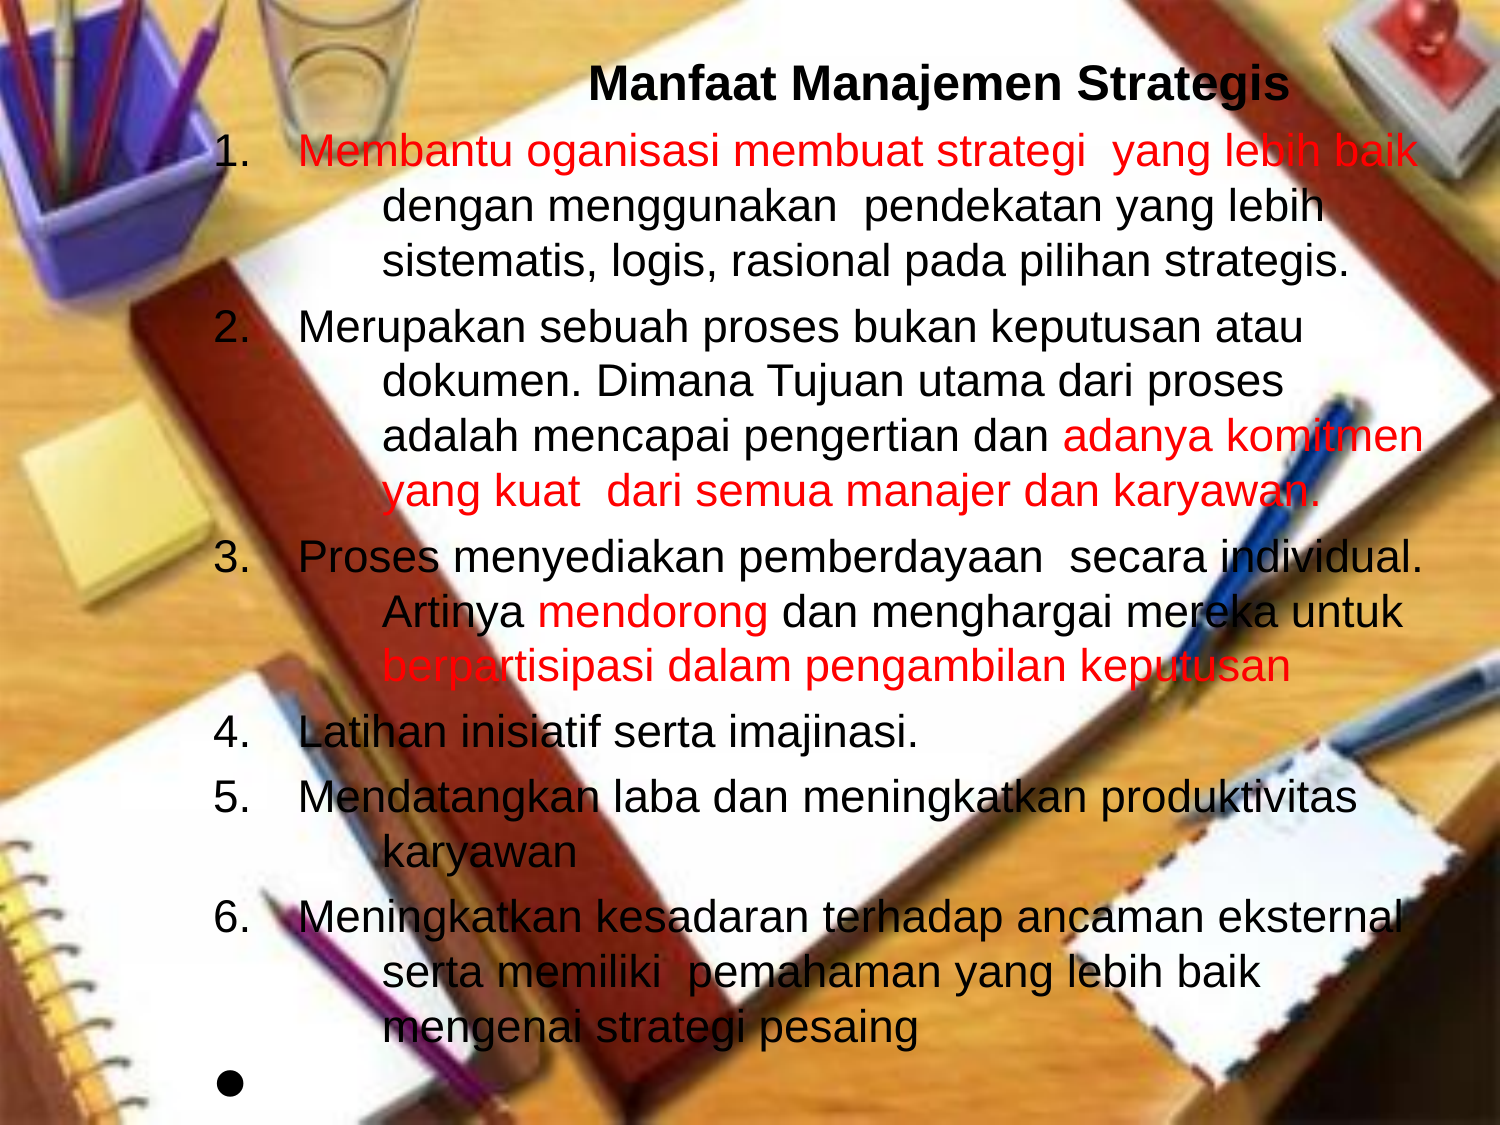

Manfaat Manajemen Strategis
# Membantu oganisasi membuat strategi yang lebih baik dengan menggunakan pendekatan yang lebih sistematis, logis, rasional pada pilihan strategis.
Merupakan sebuah proses bukan keputusan atau dokumen. Dimana Tujuan utama dari proses adalah mencapai pengertian dan adanya komitmen yang kuat dari semua manajer dan karyawan.
Proses menyediakan pemberdayaan secara individual. Artinya mendorong dan menghargai mereka untuk berpartisipasi dalam pengambilan keputusan
Latihan inisiatif serta imajinasi.
Mendatangkan laba dan meningkatkan produktivitas karyawan
Meningkatkan kesadaran terhadap ancaman eksternal serta memiliki pemahaman yang lebih baik mengenai strategi pesaing